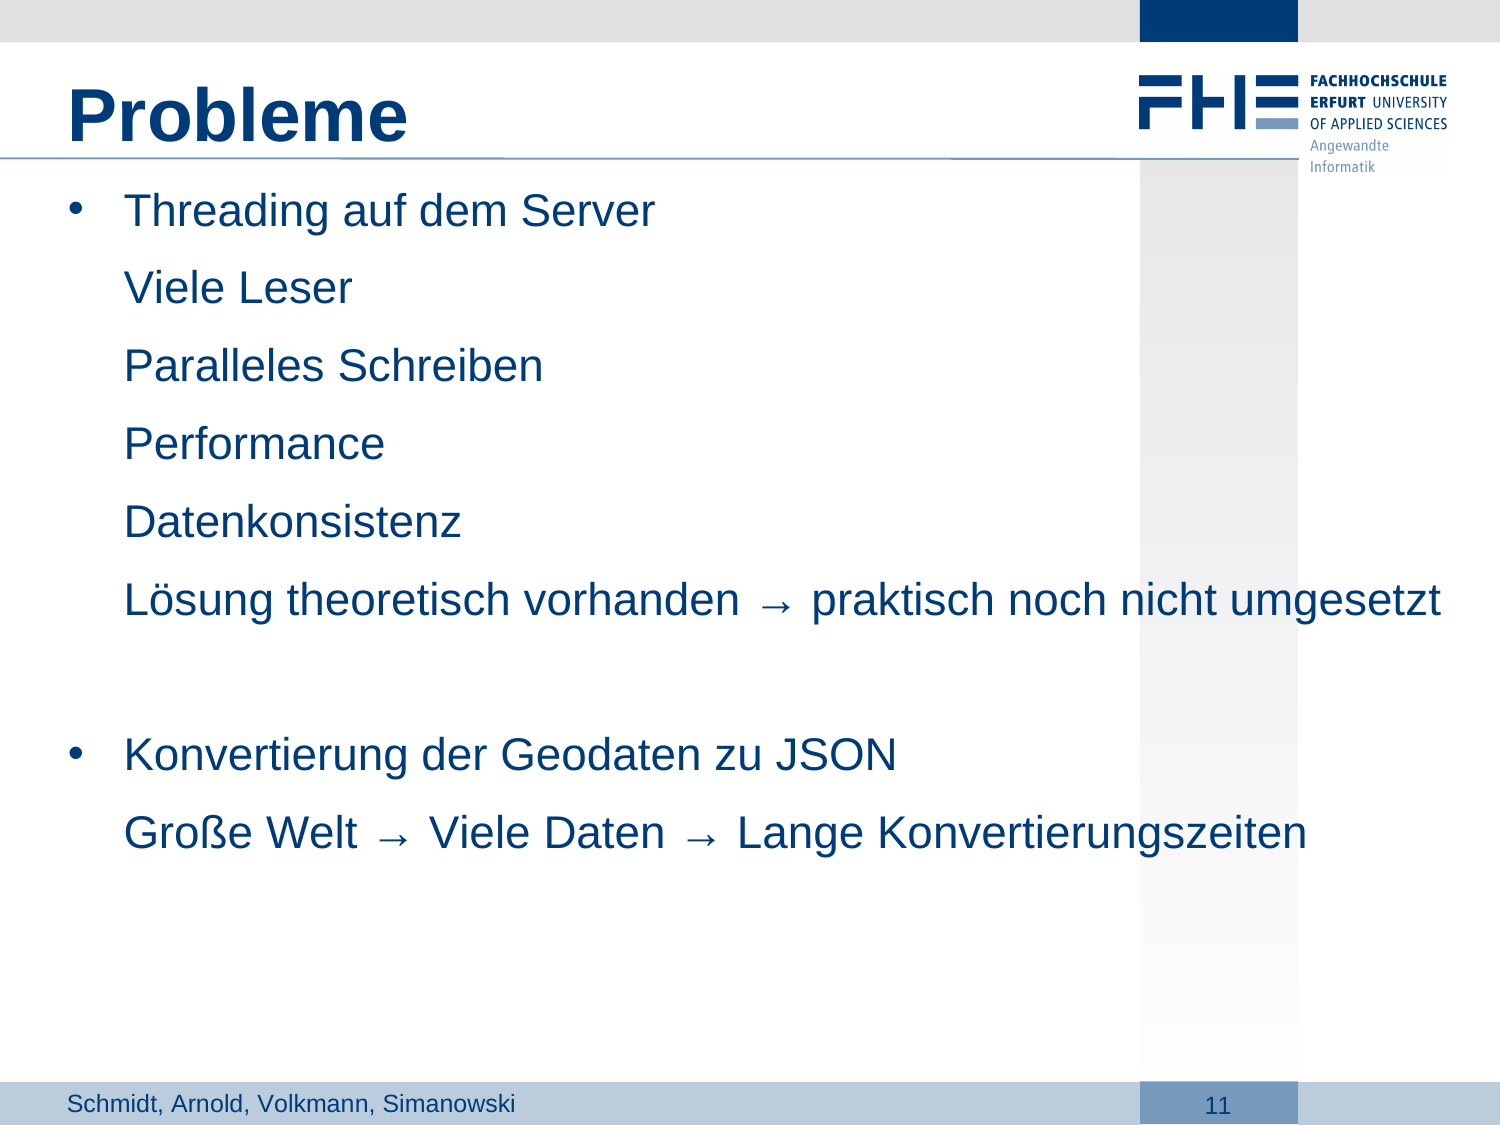

# Probleme
Threading auf dem Server
Viele Leser
Paralleles Schreiben
Performance
Datenkonsistenz
Lösung theoretisch vorhanden → praktisch noch nicht umgesetzt
Konvertierung der Geodaten zu JSON
Große Welt → Viele Daten → Lange Konvertierungszeiten